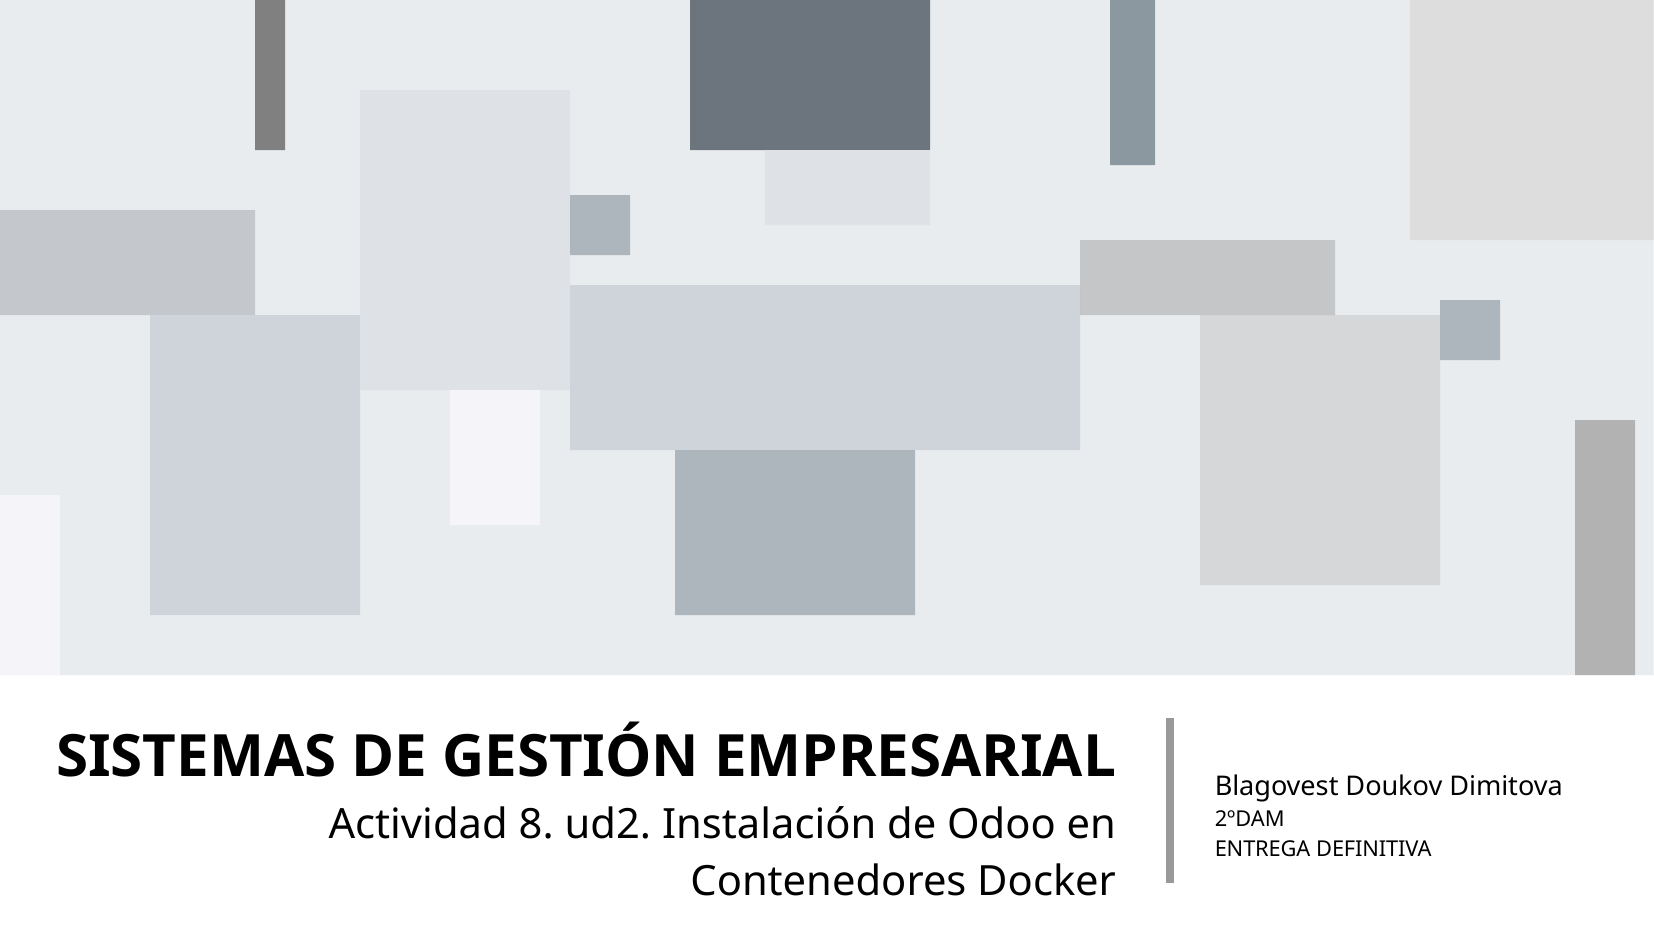

SISTEMAS DE GESTIÓN EMPRESARIAL
Actividad 8. ud2. Instalación de Odoo en Contenedores Docker
Blagovest Doukov Dimitova
2ºDAM
ENTREGA DEFINITIVA